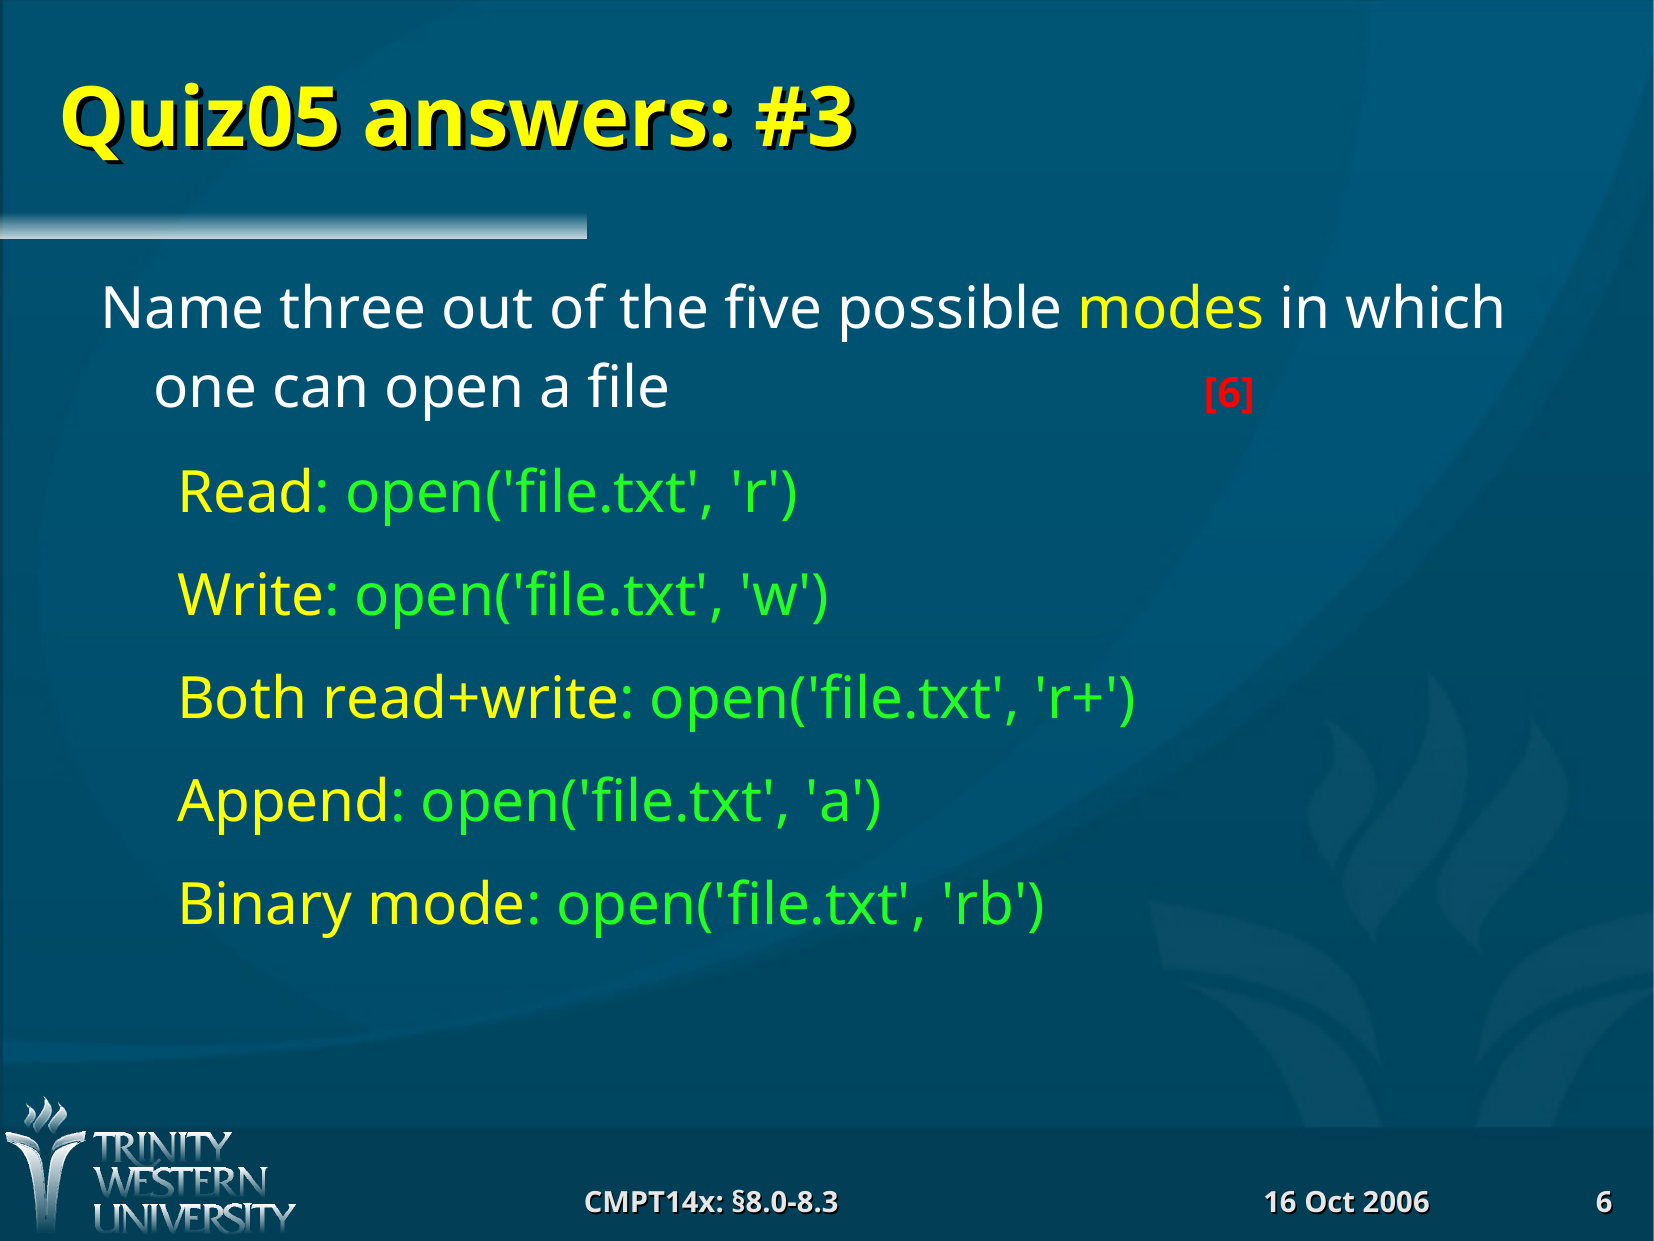

# Quiz05 answers: #3
Name three out of the five possible modes in which one can open a file								[6]
Read: open('file.txt', 'r')
Write: open('file.txt', 'w')
Both read+write: open('file.txt', 'r+')
Append: open('file.txt', 'a')
Binary mode: open('file.txt', 'rb')
CMPT14x: §8.0-8.3
16 Oct 2006
6